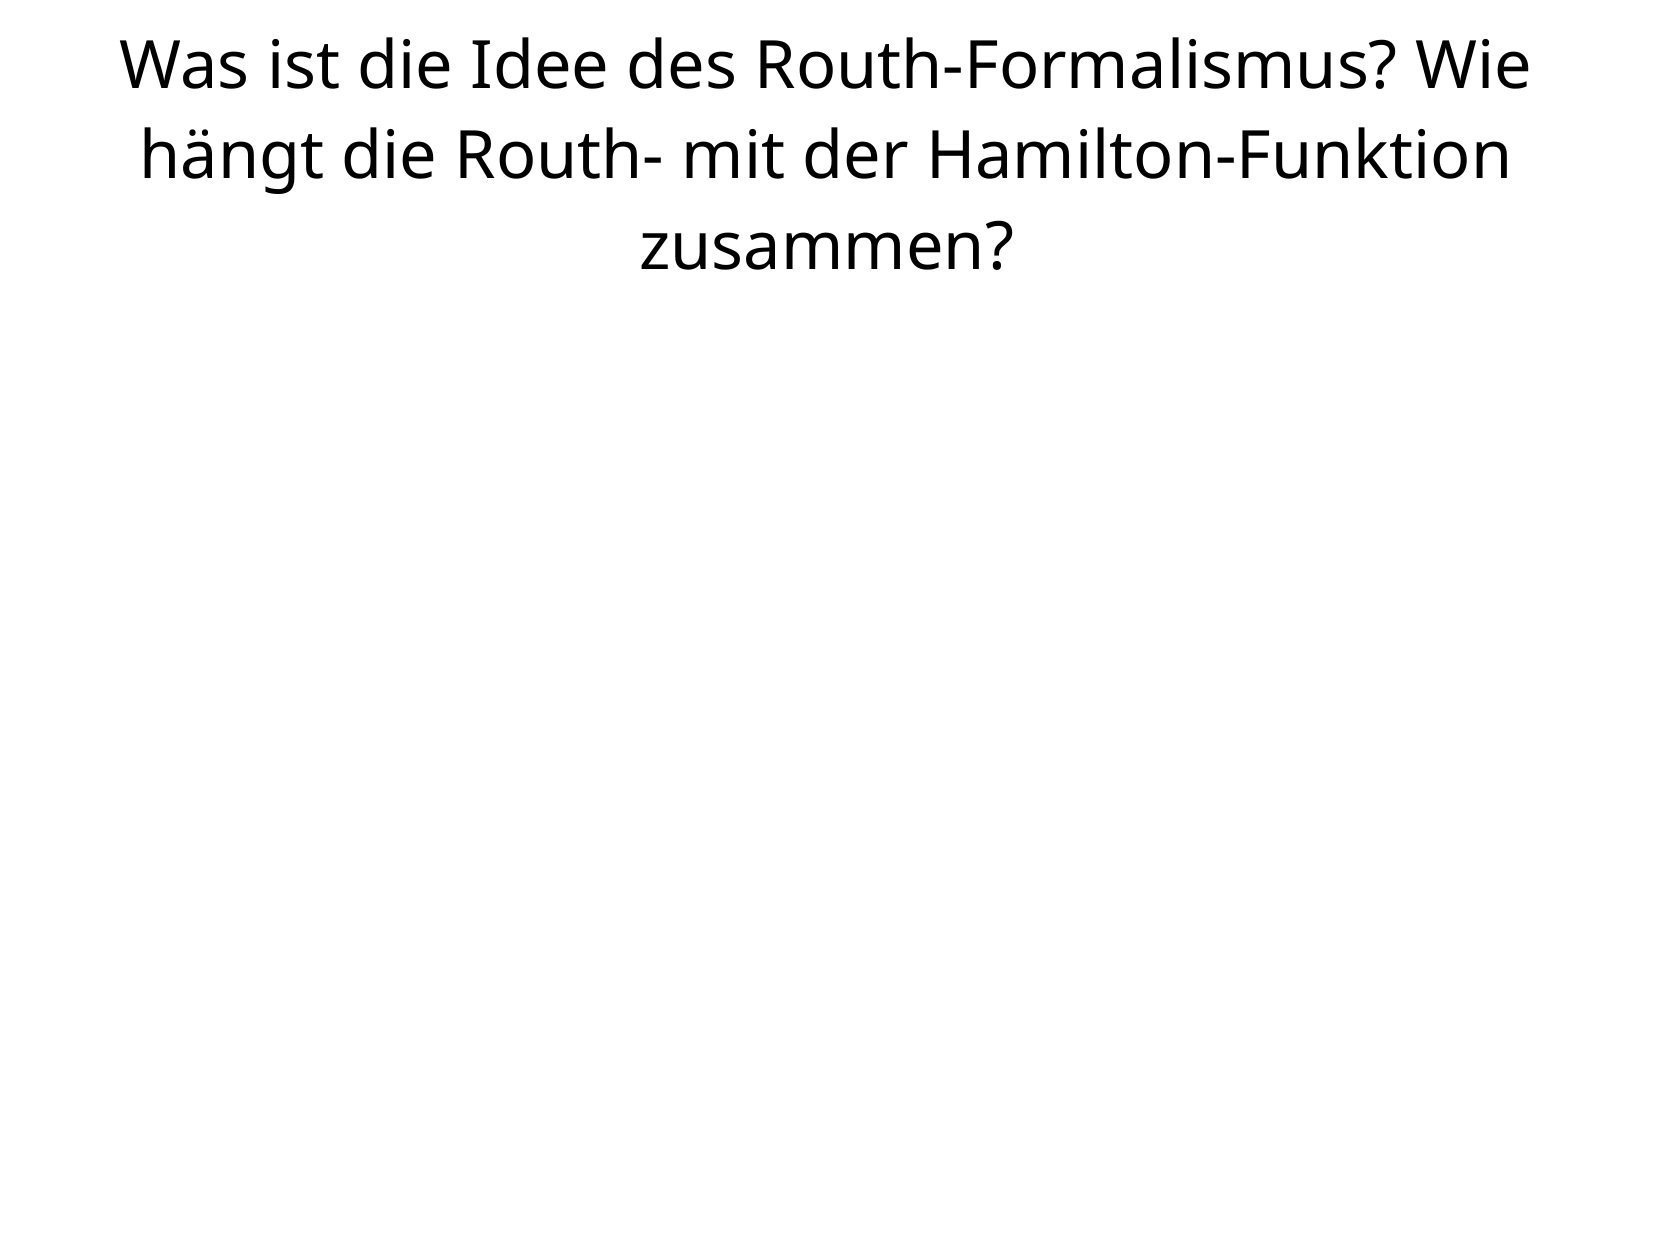

# Was ist die Idee des Routh-Formalismus? Wie hängt die Routh- mit der Hamilton-Funktion zusammen?